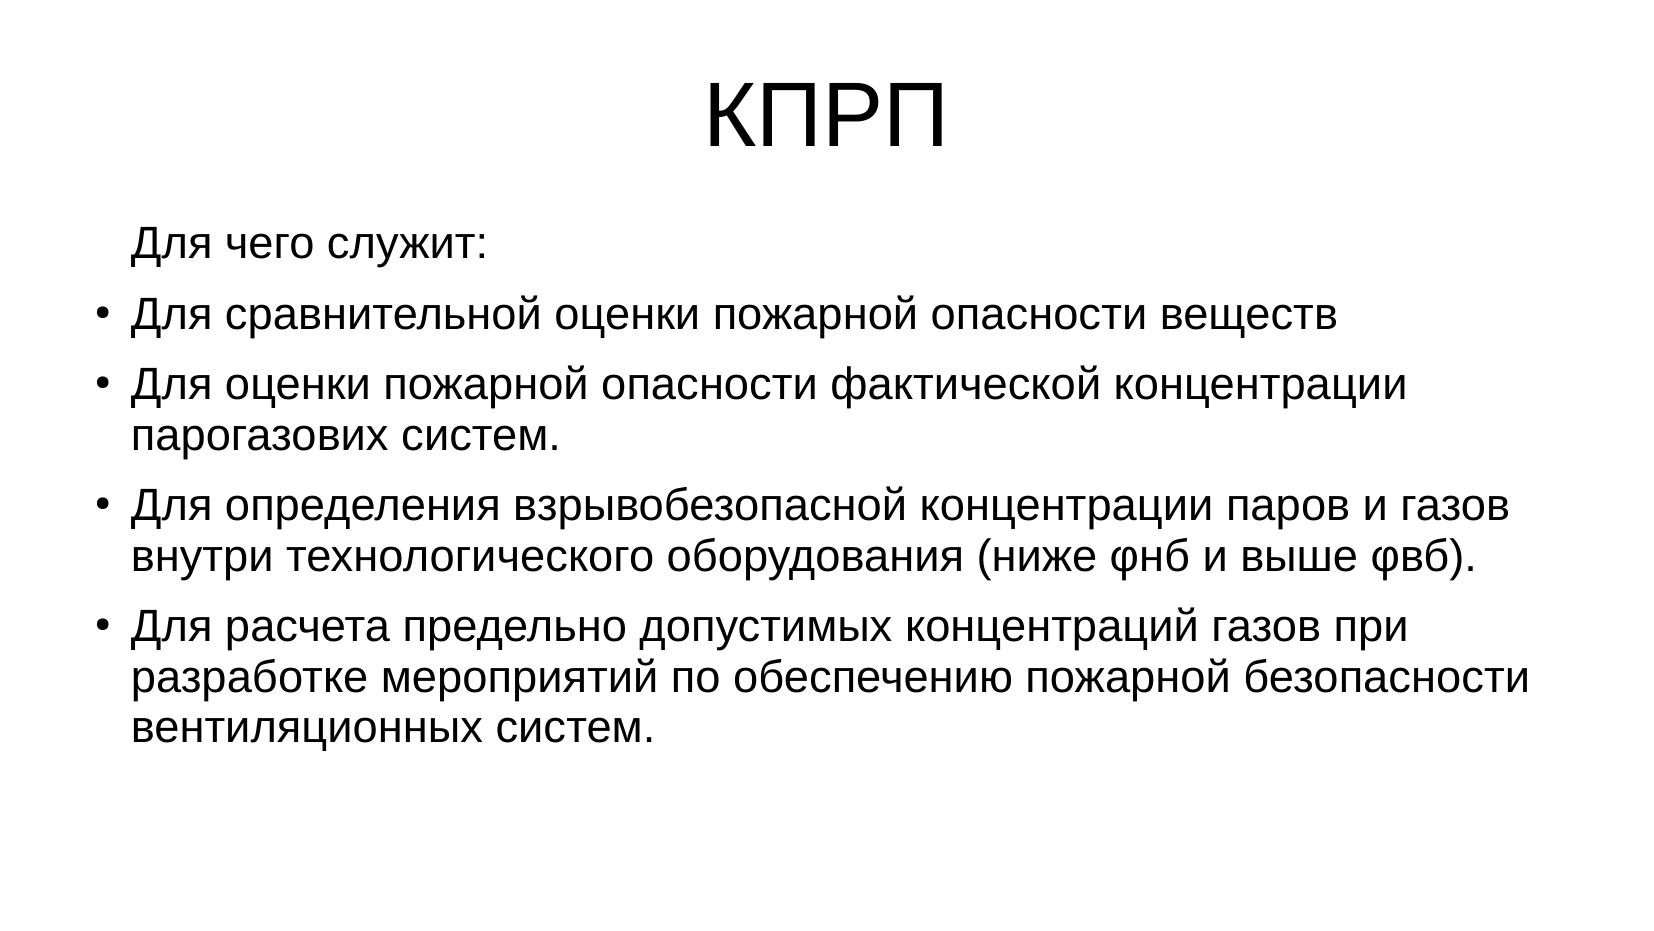

# КПРП
Для чего служит:
Для сравнительной оценки пожарной опасности веществ
Для оценки пожарной опасности фактической концентрации парогазових систем.
Для определения взрывобезопасной концентрации паров и газов внутри технологического оборудования (ниже φнб и выше φвб).
Для расчета предельно допустимых концентраций газов при разработке мероприятий по обеспечению пожарной безопасности вентиляционных систем.